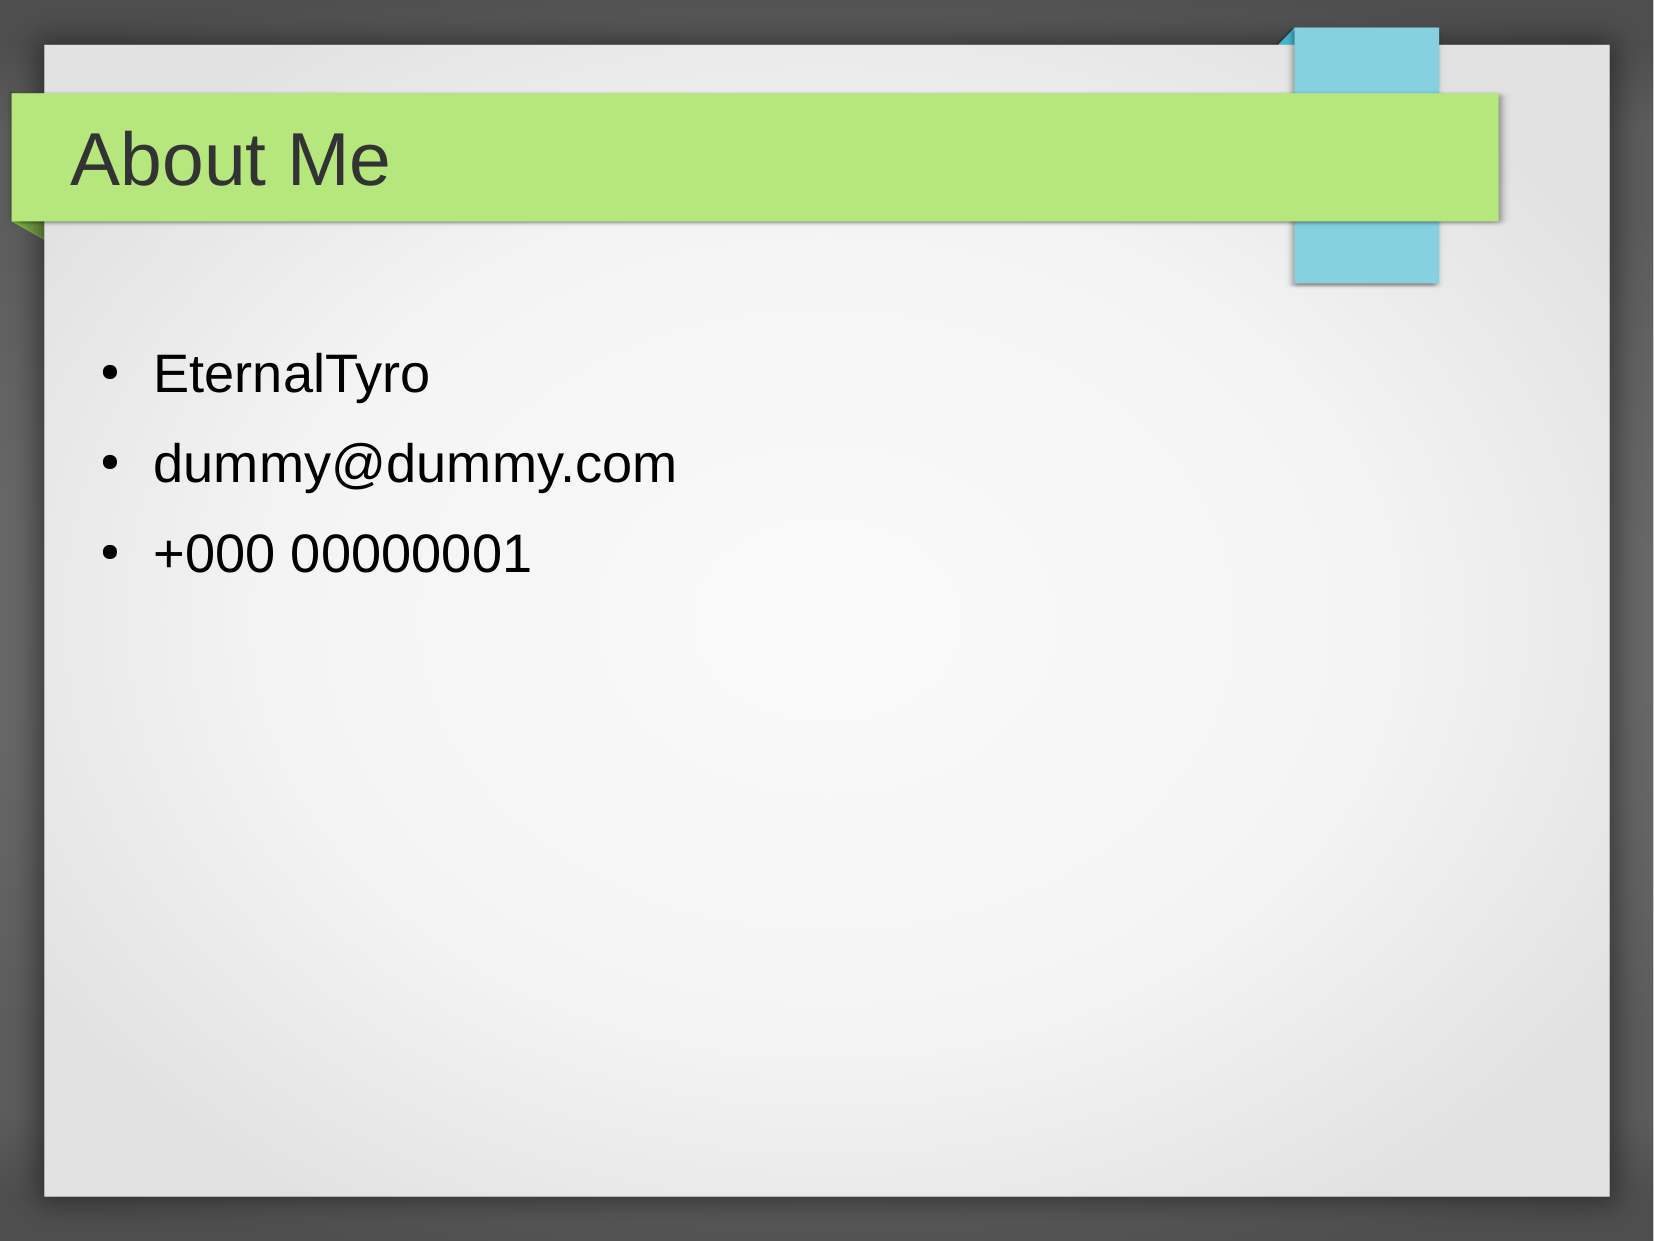

# About Me
EternalTyro
dummy@dummy.com
+000 00000001